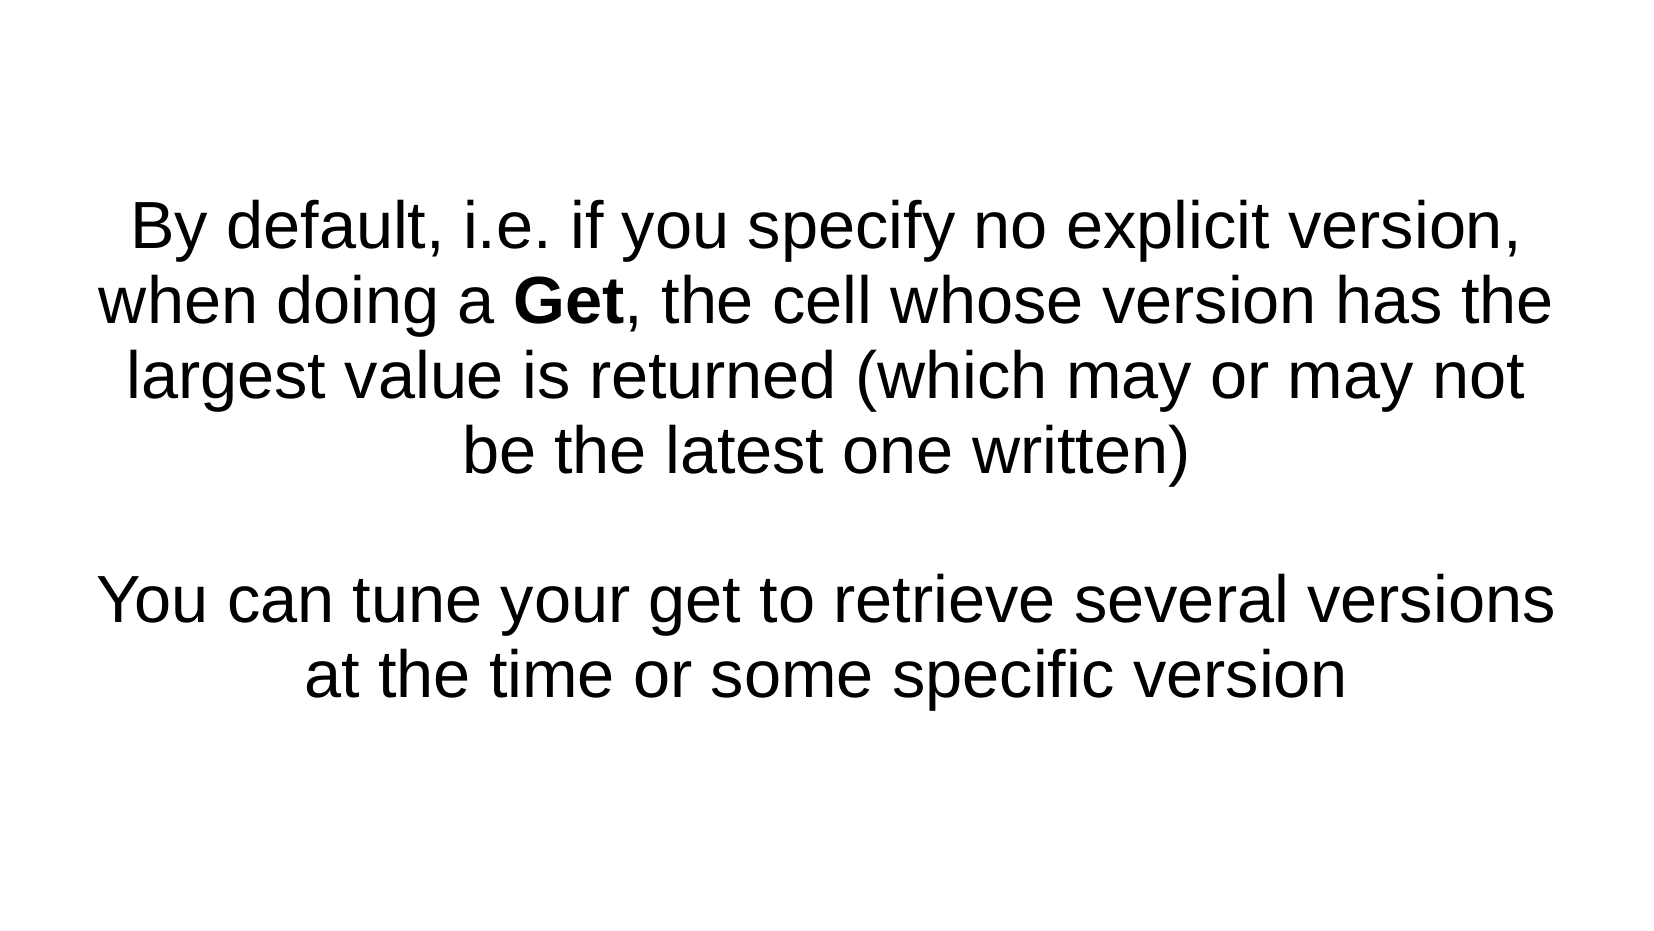

# By default, i.e. if you specify no explicit version, when doing a Get, the cell whose version has the largest value is returned (which may or may not be the latest one written)
You can tune your get to retrieve several versions at the time or some specific version